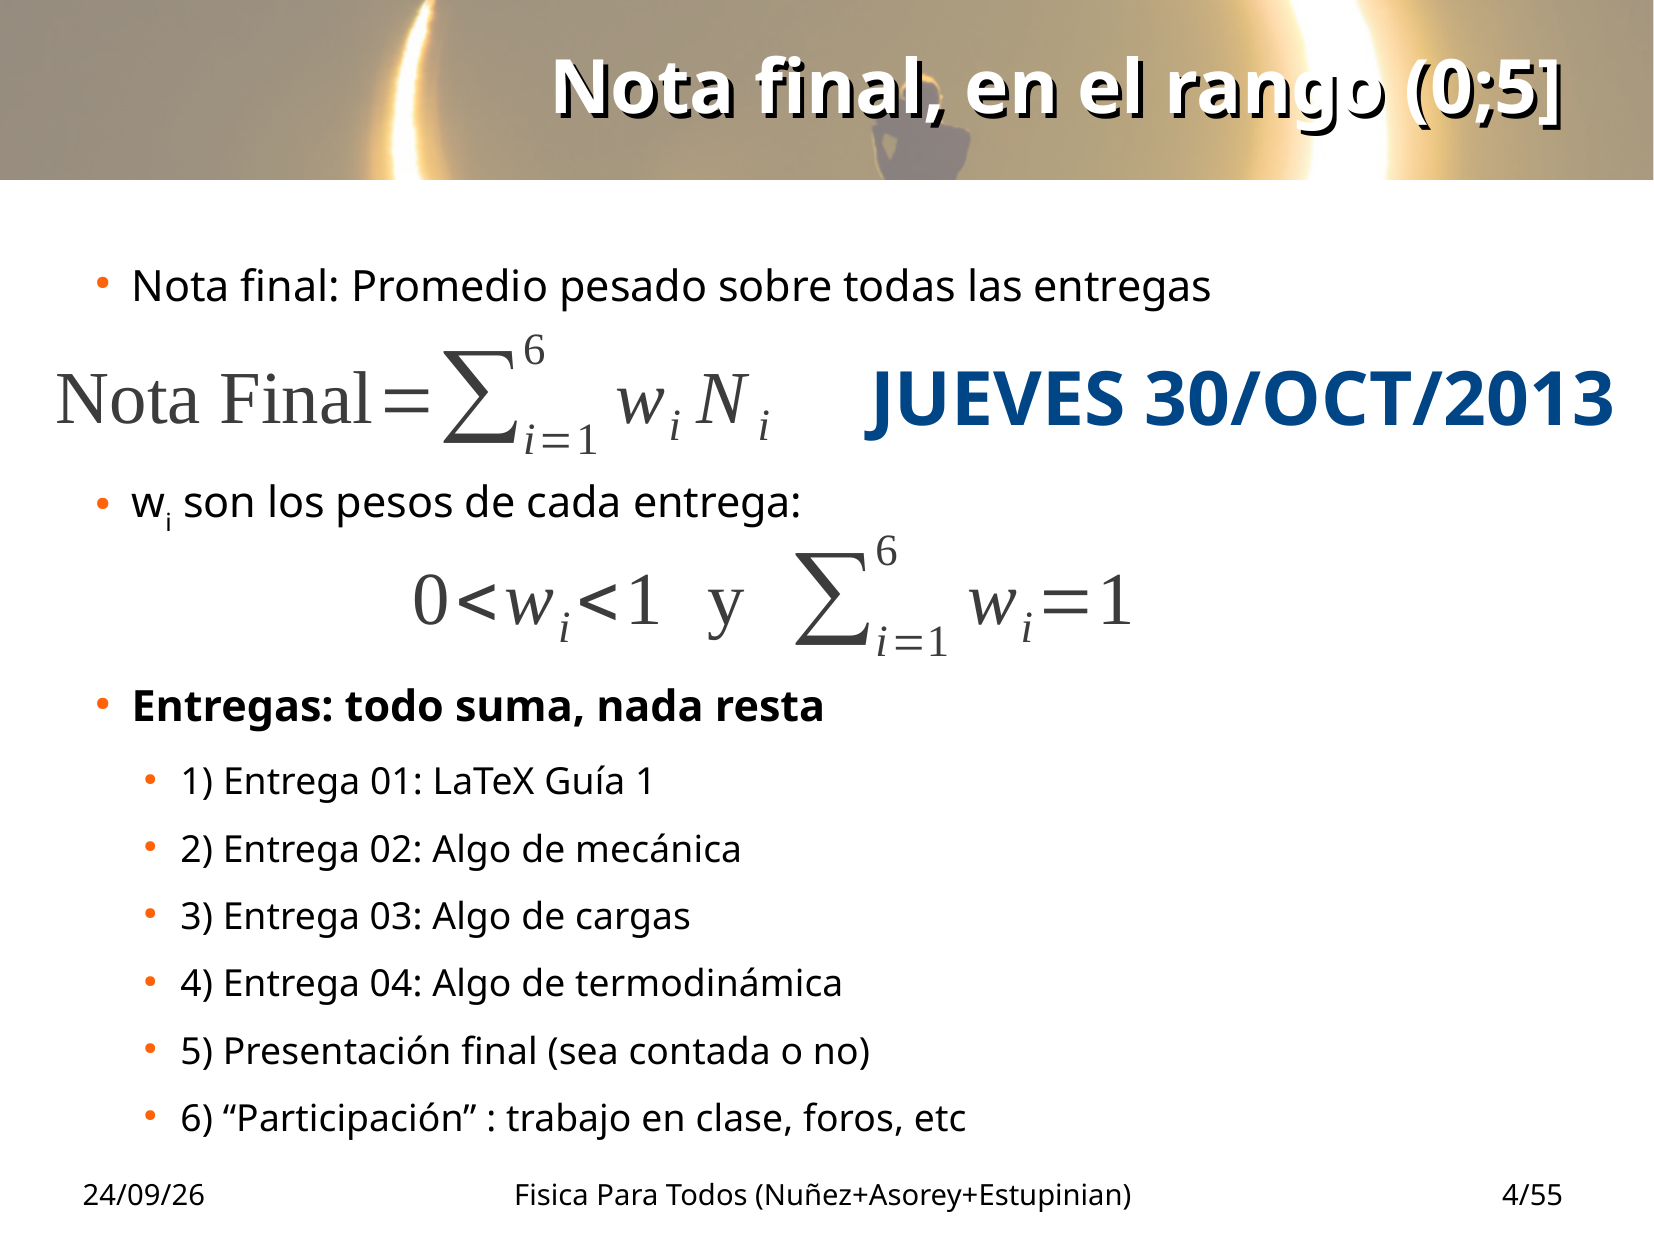

# Nota final, en el rango (0;5]
Nota final: Promedio pesado sobre todas las entregas
wi son los pesos de cada entrega:
Entregas: todo suma, nada resta
1) Entrega 01: LaTeX Guía 1
2) Entrega 02: Algo de mecánica
3) Entrega 03: Algo de cargas
4) Entrega 04: Algo de termodinámica
5) Presentación final (sea contada o no)
6) “Participación” : trabajo en clase, foros, etc
JUEVES 30/OCT/2013
Fisica Para Todos (Nuñez+Asorey+Estupinian)
4